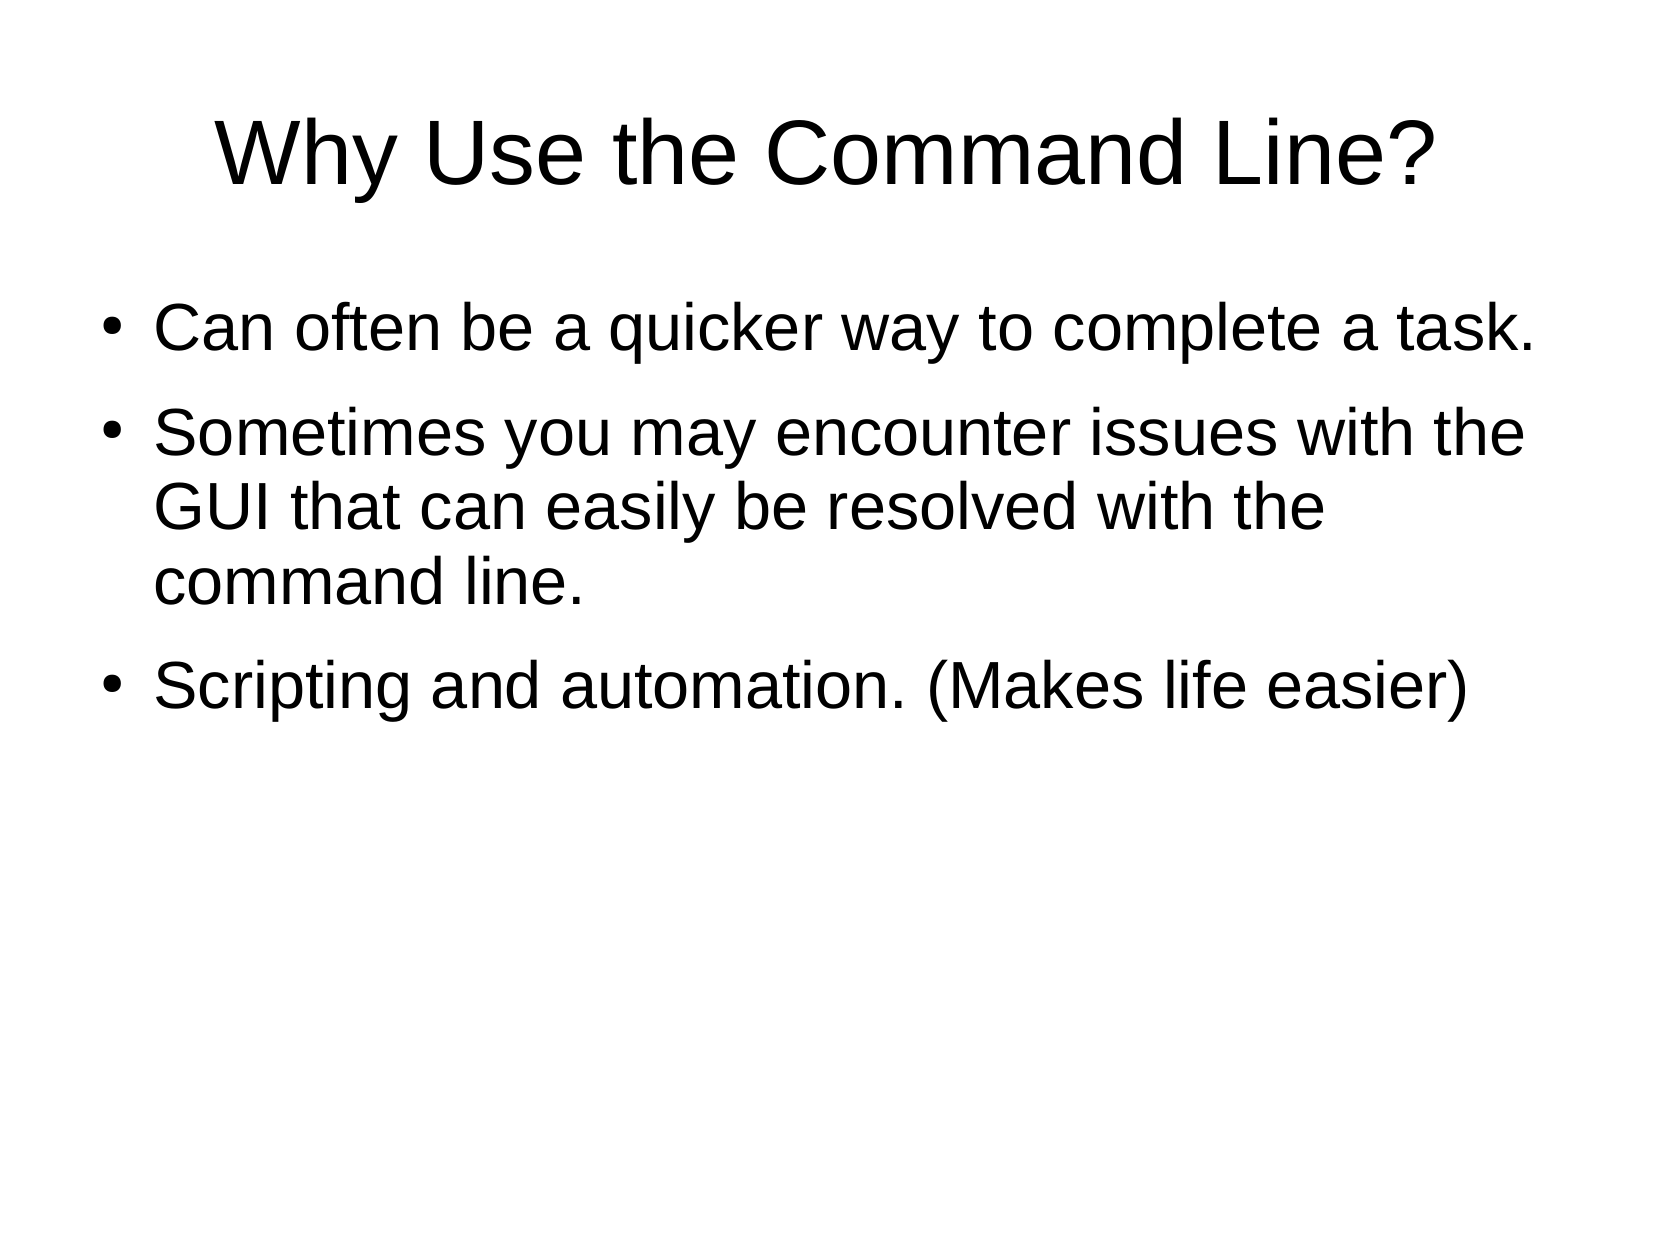

# Why Use the Command Line?
Can often be a quicker way to complete a task.
Sometimes you may encounter issues with the GUI that can easily be resolved with the command line.
Scripting and automation. (Makes life easier)